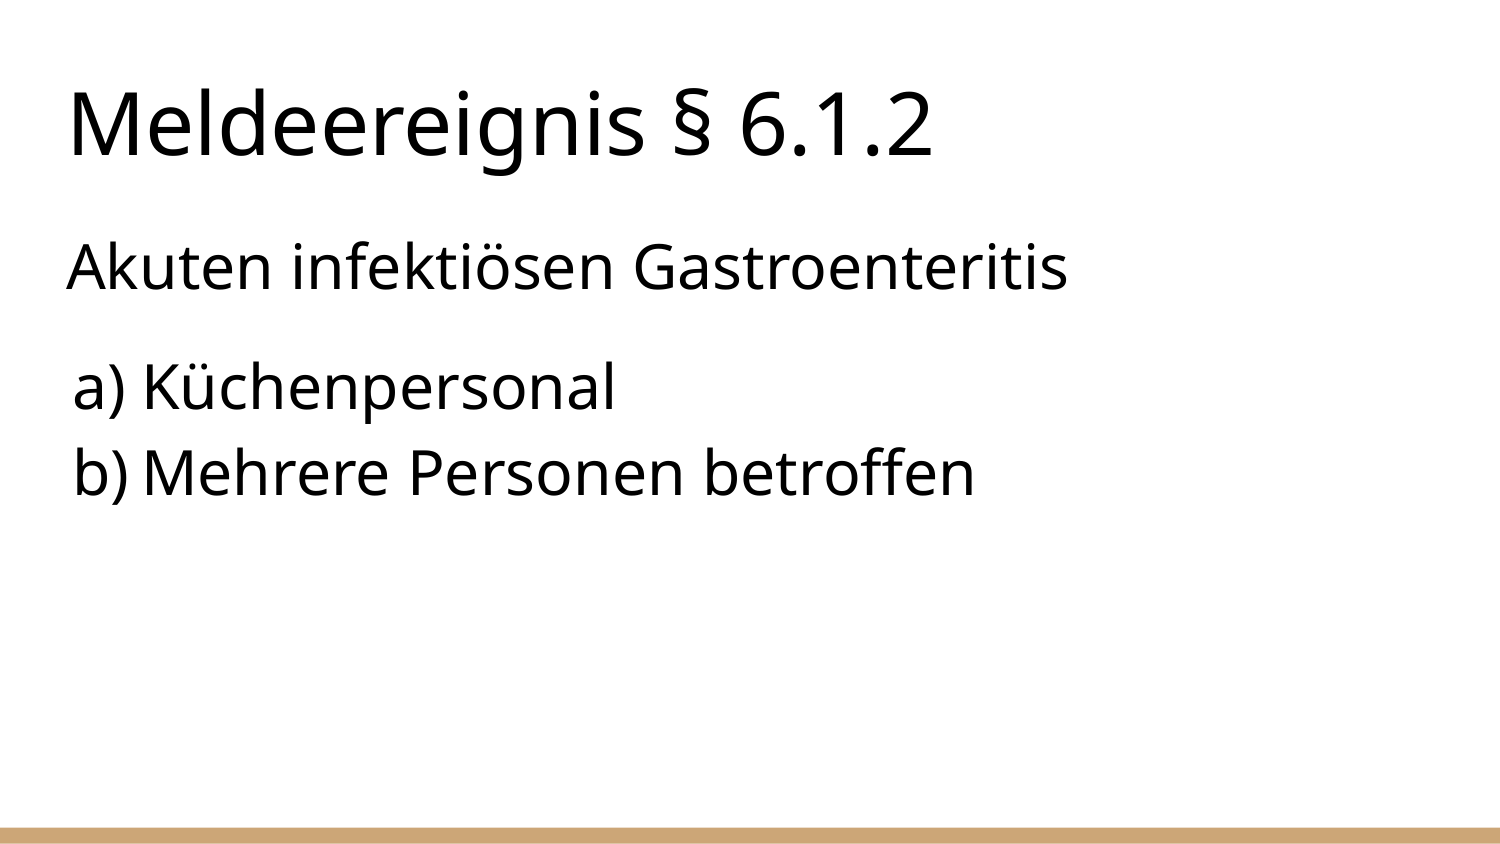

# Meldeereignis § 6.1.2
Akuten infektiösen Gastroenteritis
Küchenpersonal
Mehrere Personen betroffen